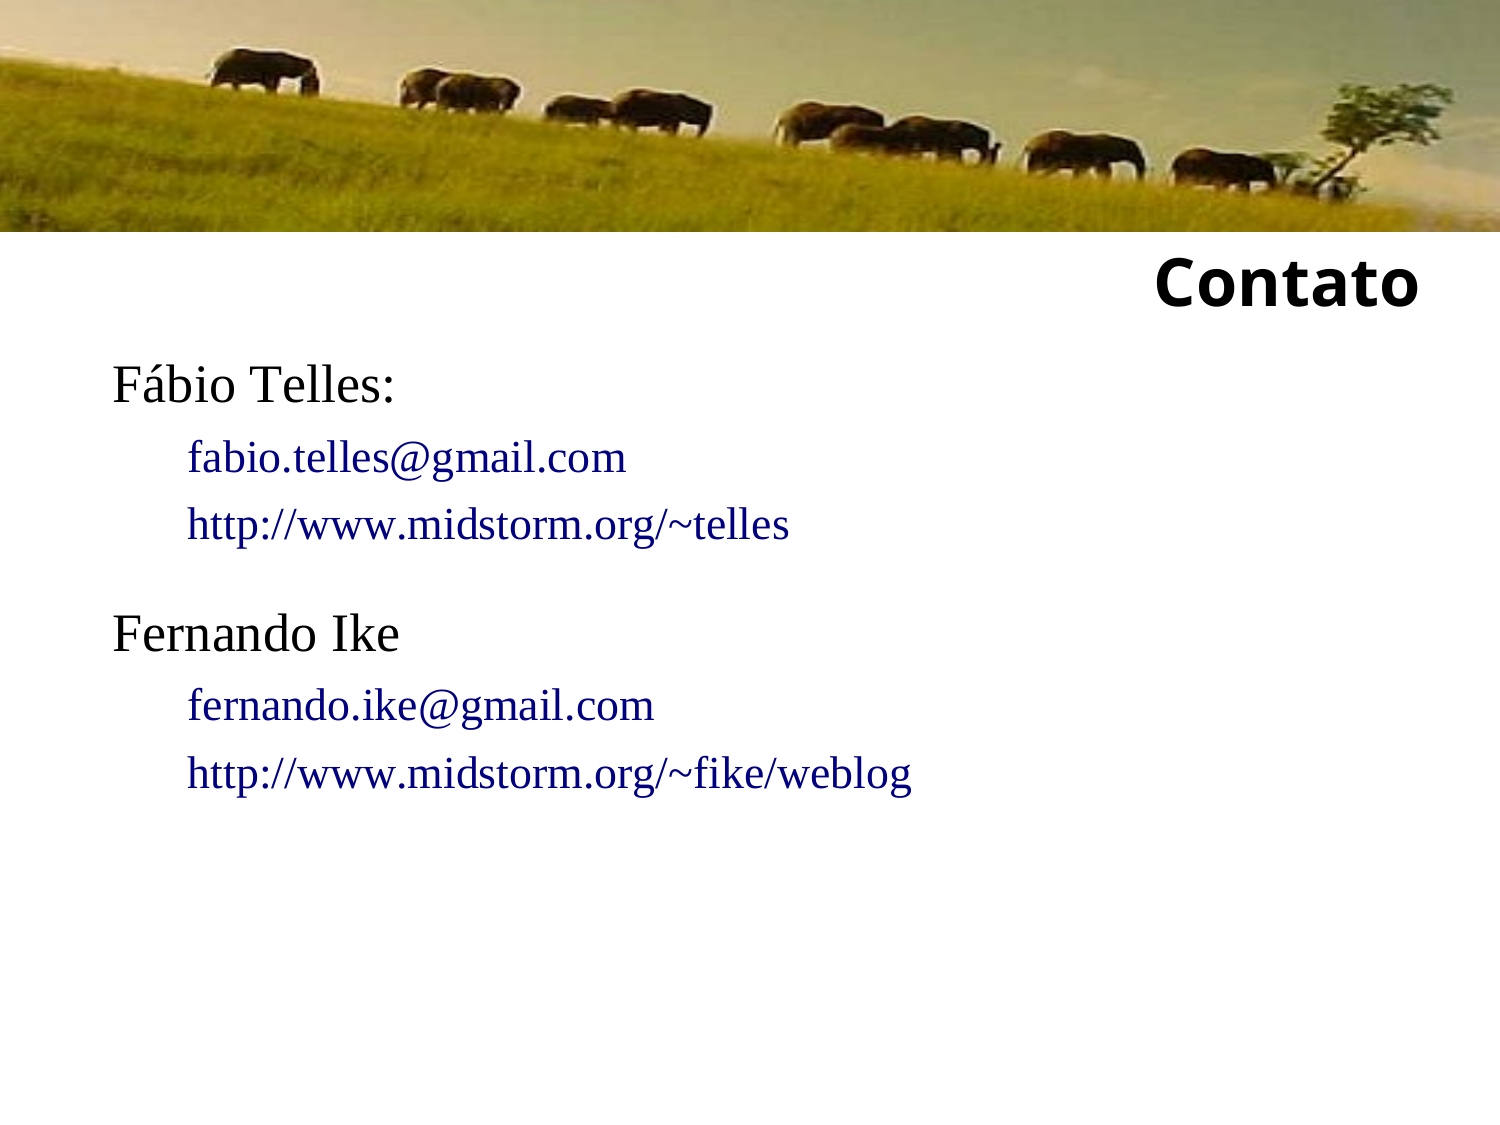

Contato
# Fábio Telles:
fabio.telles@gmail.com
http://www.midstorm.org/~telles
Fernando Ike
fernando.ike@gmail.com
http://www.midstorm.org/~fike/weblog